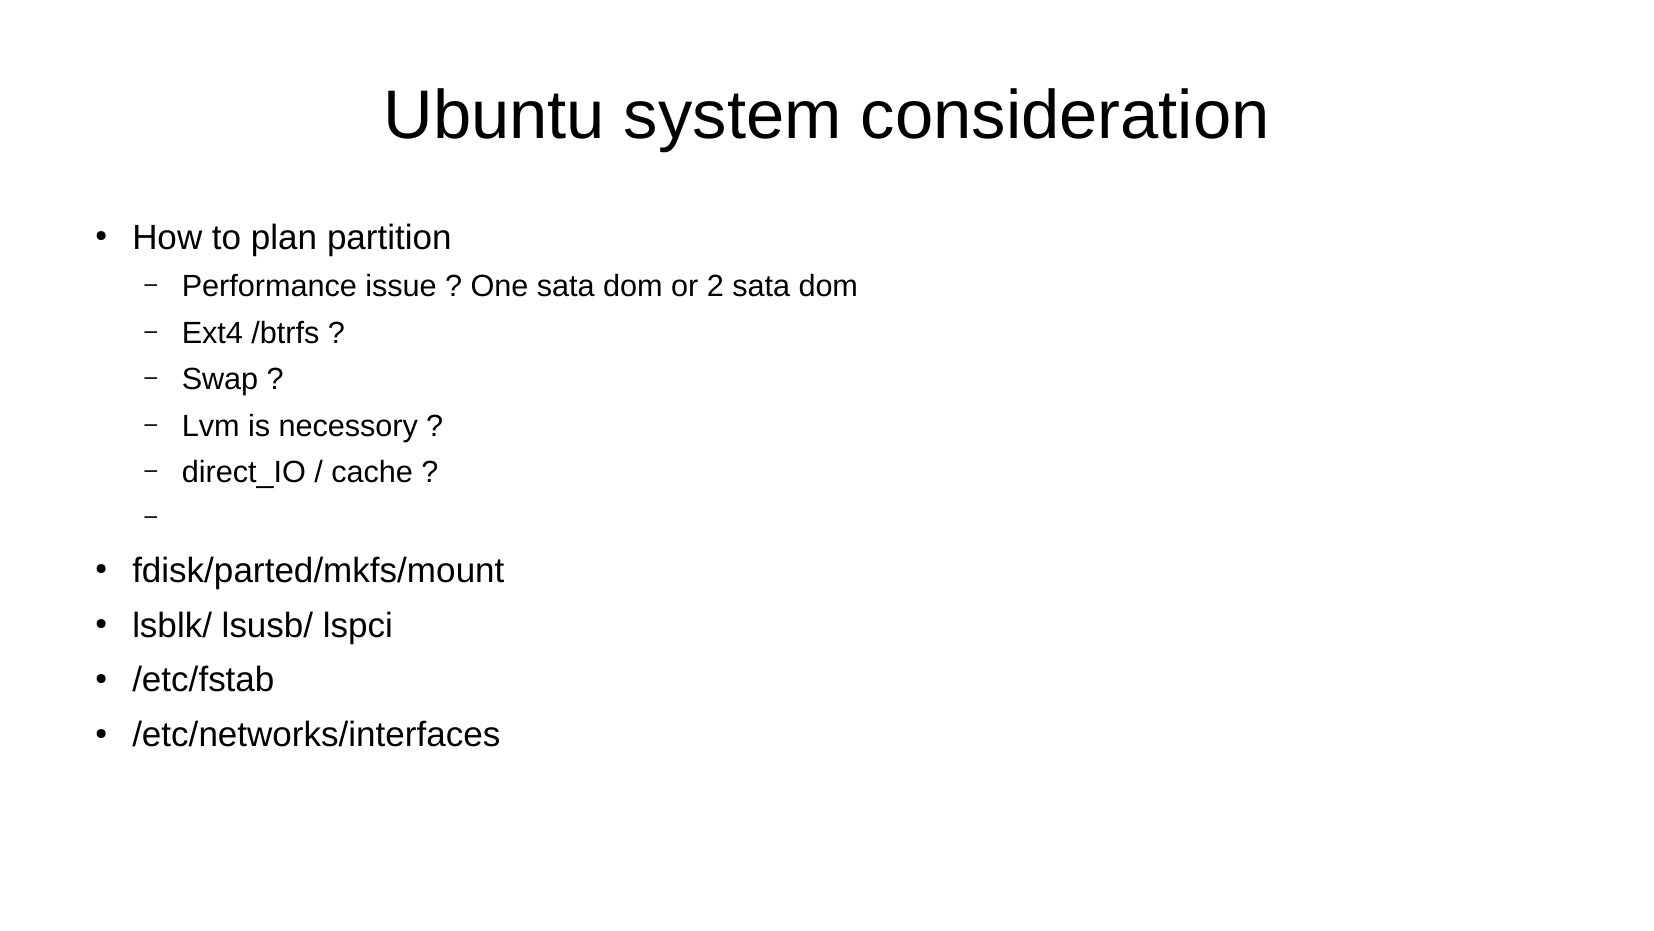

# Ubuntu system consideration
How to plan partition
Performance issue ? One sata dom or 2 sata dom
Ext4 /btrfs ?
Swap ?
Lvm is necessory ?
direct_IO / cache ?
fdisk/parted/mkfs/mount
lsblk/ lsusb/ lspci
/etc/fstab
/etc/networks/interfaces